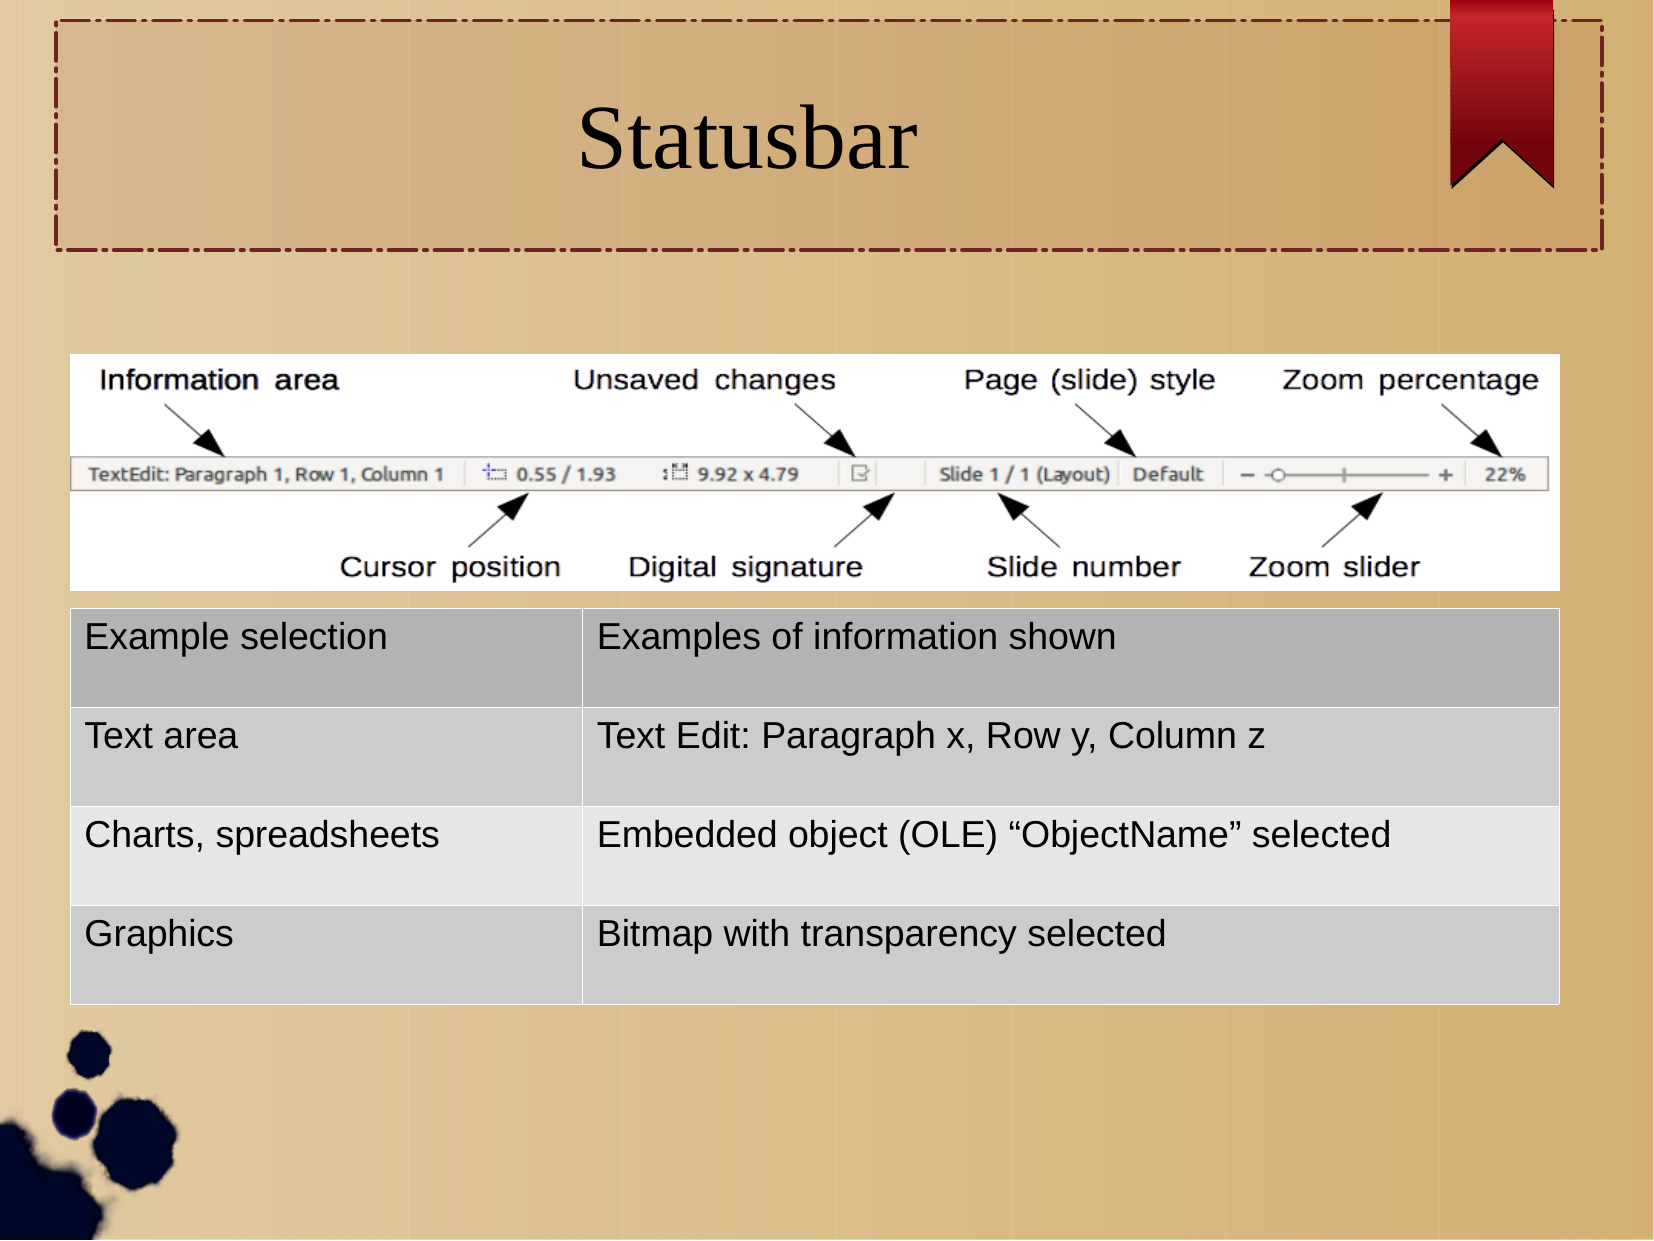

# Statusbar
| Example selection | Examples of information shown |
| --- | --- |
| Text area | Text Edit: Paragraph x, Row y, Column z |
| Charts, spreadsheets | Embedded object (OLE) “ObjectName” selected |
| Graphics | Bitmap with transparency selected |